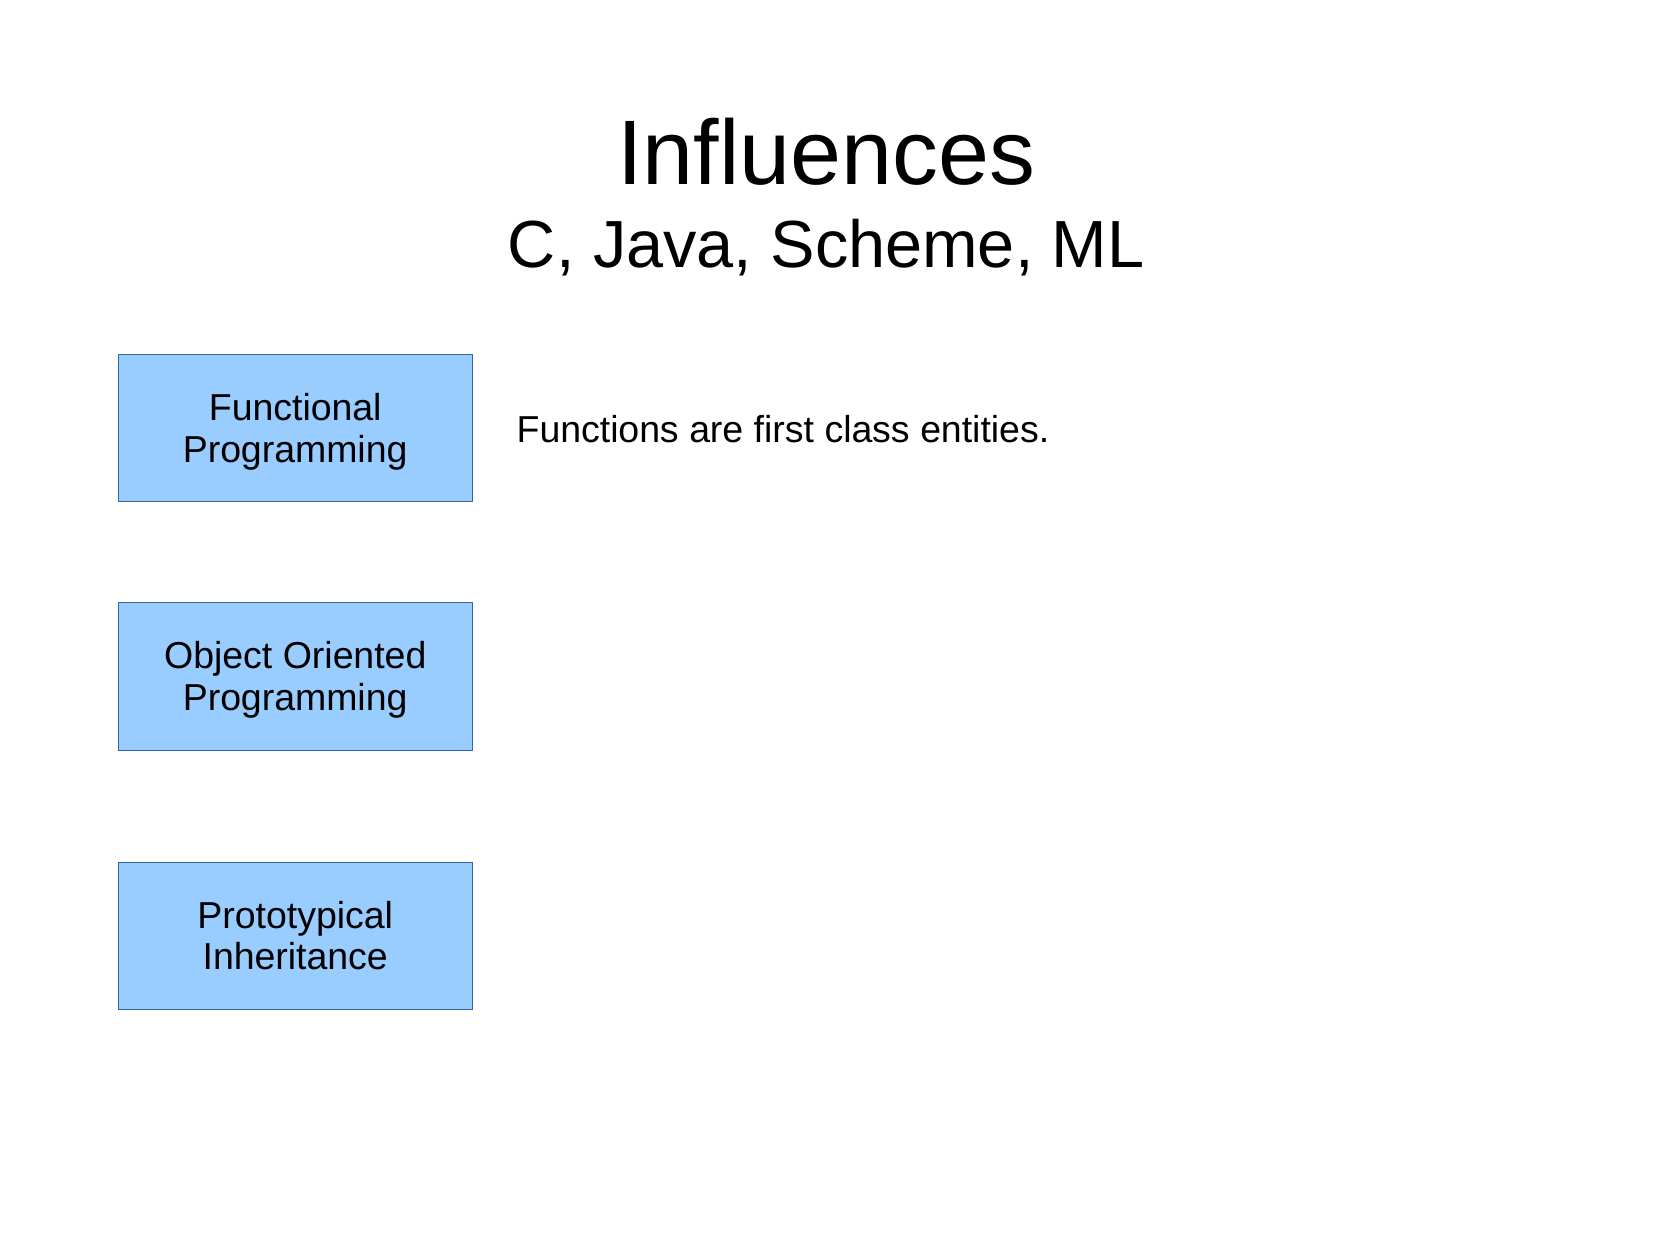

# Influences
C, Java, Scheme, ML
Functional
Programming
Functions are first class entities.
Object Oriented
Programming
Prototypical
Inheritance